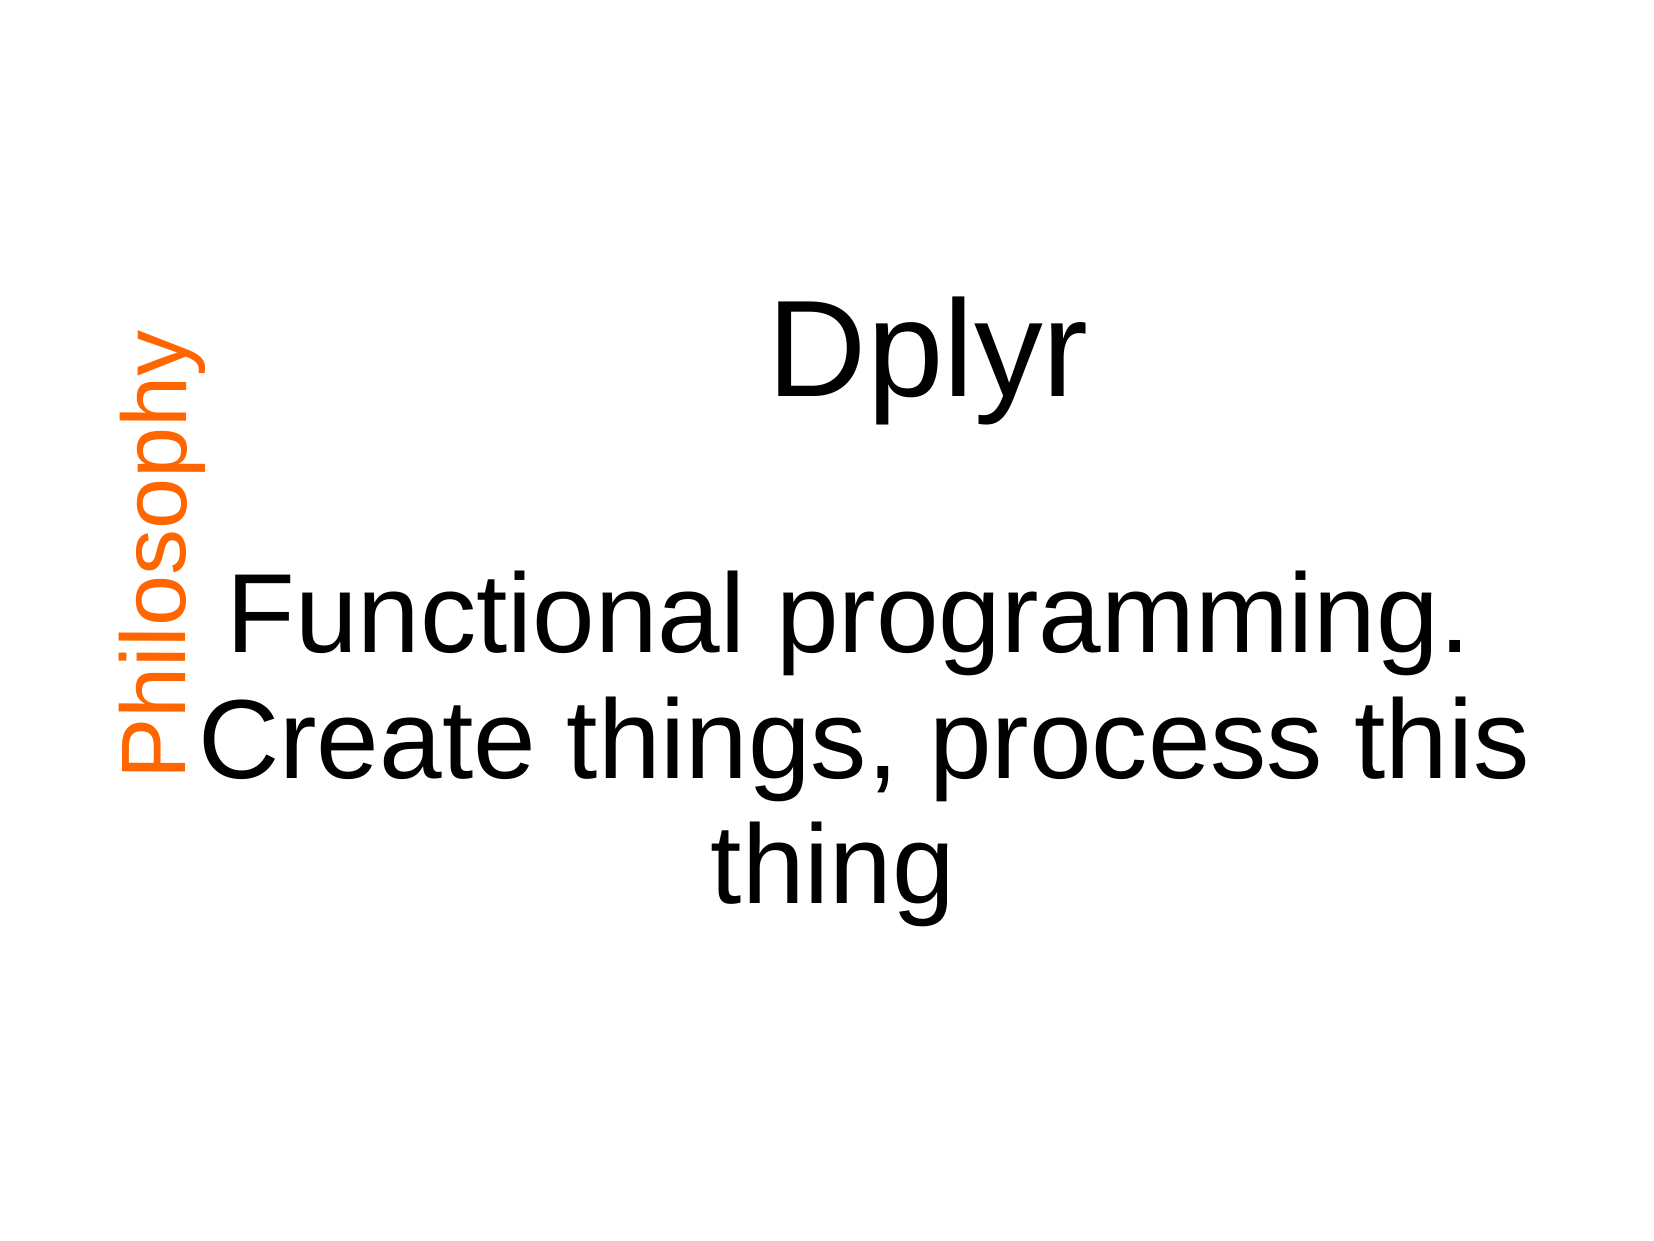

Dplyr
 Functional programming.
 Create things, process this thing
# Philosophy